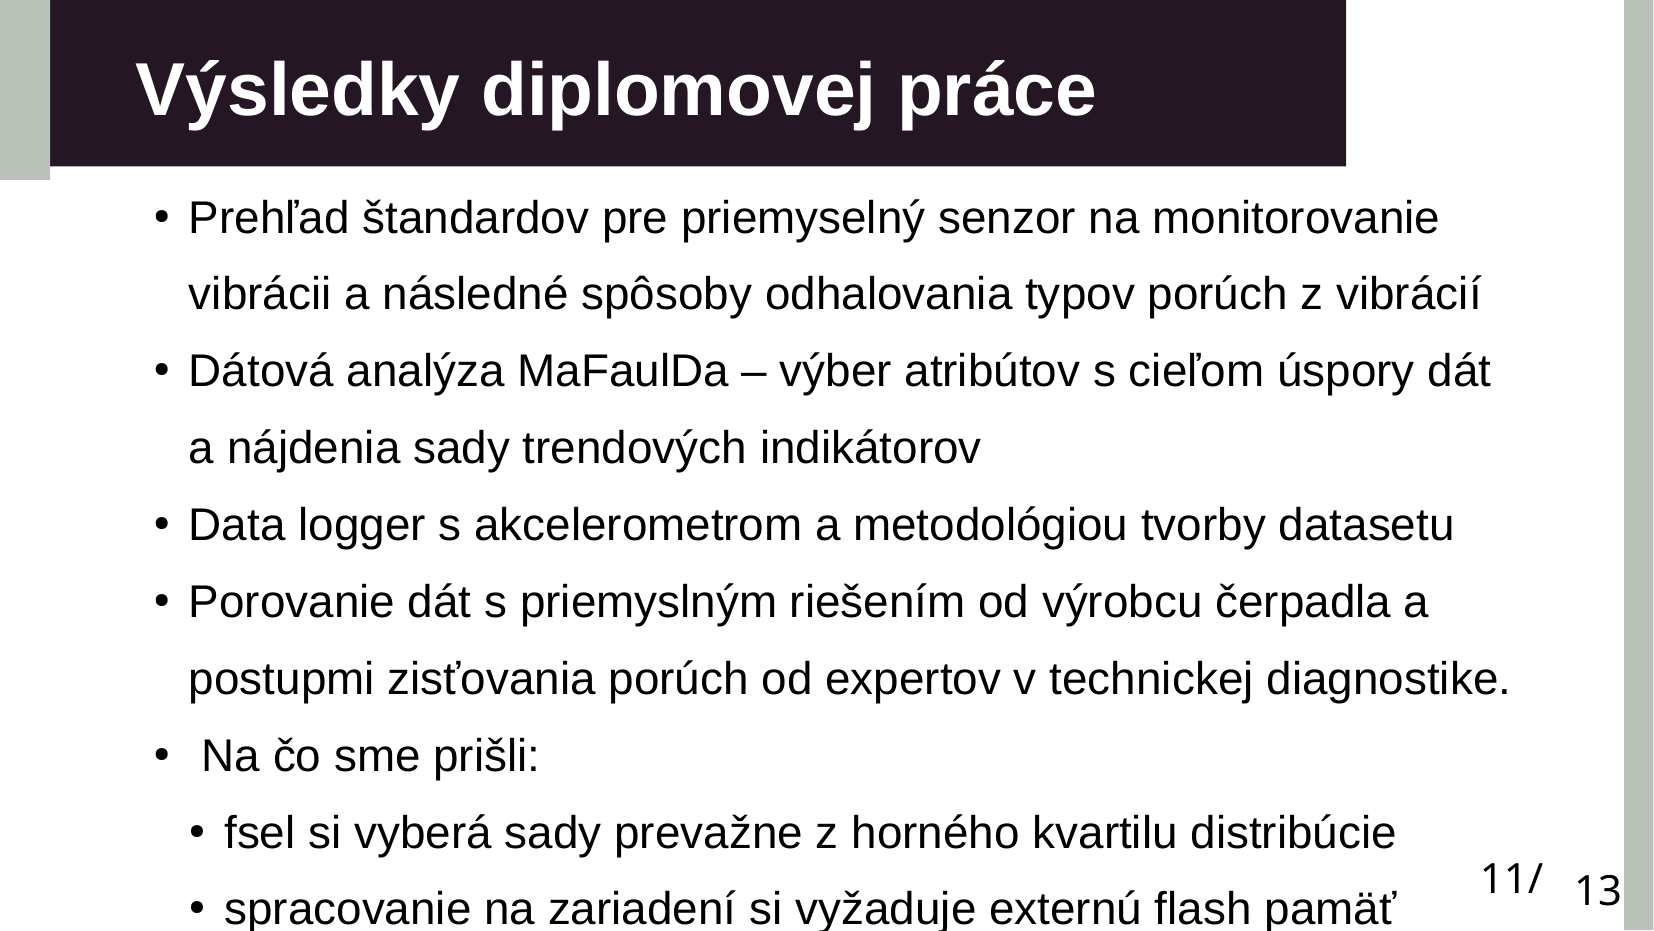

# Výsledky diplomovej práce
Prehľad štandardov pre priemyselný senzor na monitorovanie vibrácii a následné spôsoby odhalovania typov porúch z vibrácií
Dátová analýza MaFaulDa – výber atribútov s cieľom úspory dát a nájdenia sady trendových indikátorov
Data logger s akcelerometrom a metodológiou tvorby datasetu
Porovanie dát s priemyslným riešením od výrobcu čerpadla a postupmi zisťovania porúch od expertov v technickej diagnostike.
 Na čo sme prišli:
fsel si vyberá sady prevažne z horného kvartilu distribúcie
spracovanie na zariadení si vyžaduje externú flash pamäť
Prezentácia výsledkov na IIT.SRC 2024
13